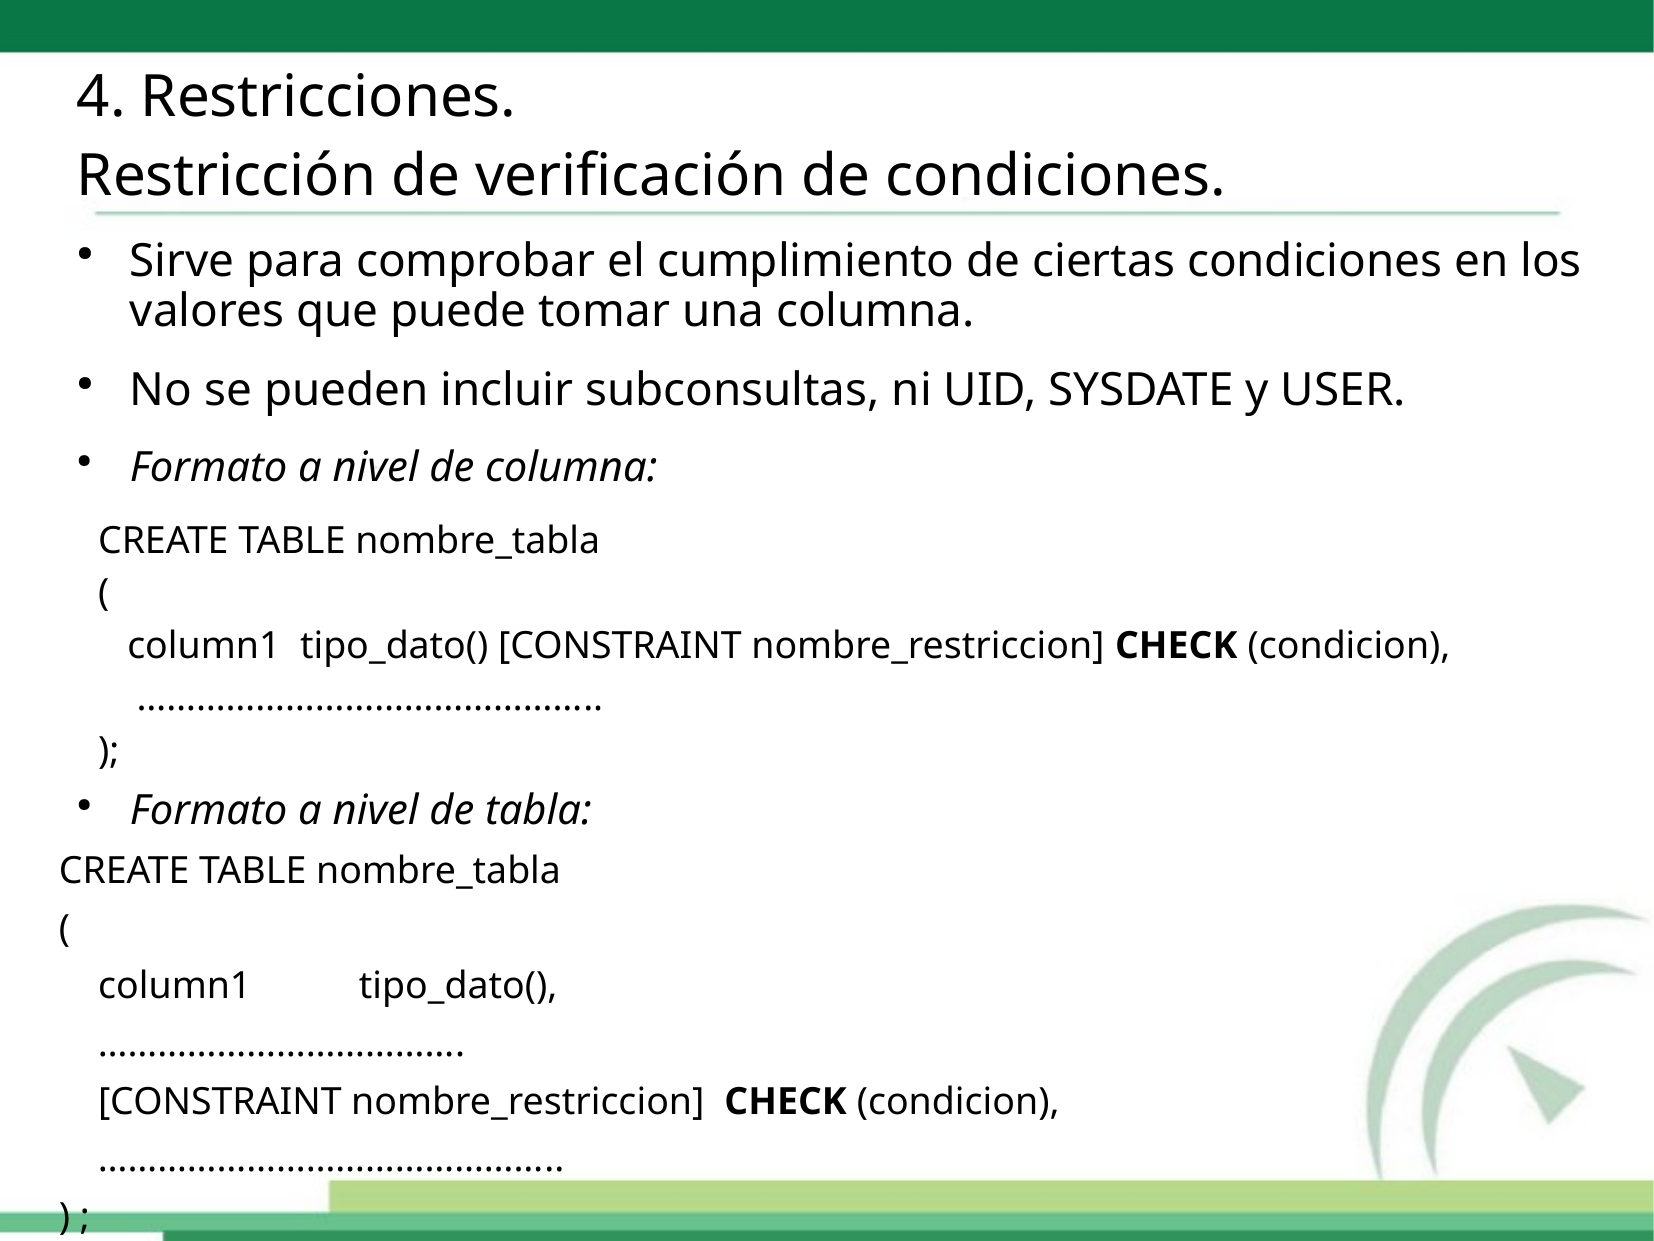

# 4. Restricciones. Restricción de verificación de condiciones.
Sirve para comprobar el cumplimiento de ciertas condiciones en los valores que puede tomar una columna.
No se pueden incluir subconsultas, ni UID, SYSDATE y USER.
Formato a nivel de columna:
 CREATE TABLE nombre_tabla
 (
 column1 tipo_dato() [CONSTRAINT nombre_restriccion] CHECK (condicion),
 ………………………………………..
 );
Formato a nivel de tabla:
CREATE TABLE nombre_tabla
(
 column1	tipo_dato(),
 ……………………………….
 [CONSTRAINT nombre_restriccion] CHECK (condicion),
 ………………………………………..
) ;